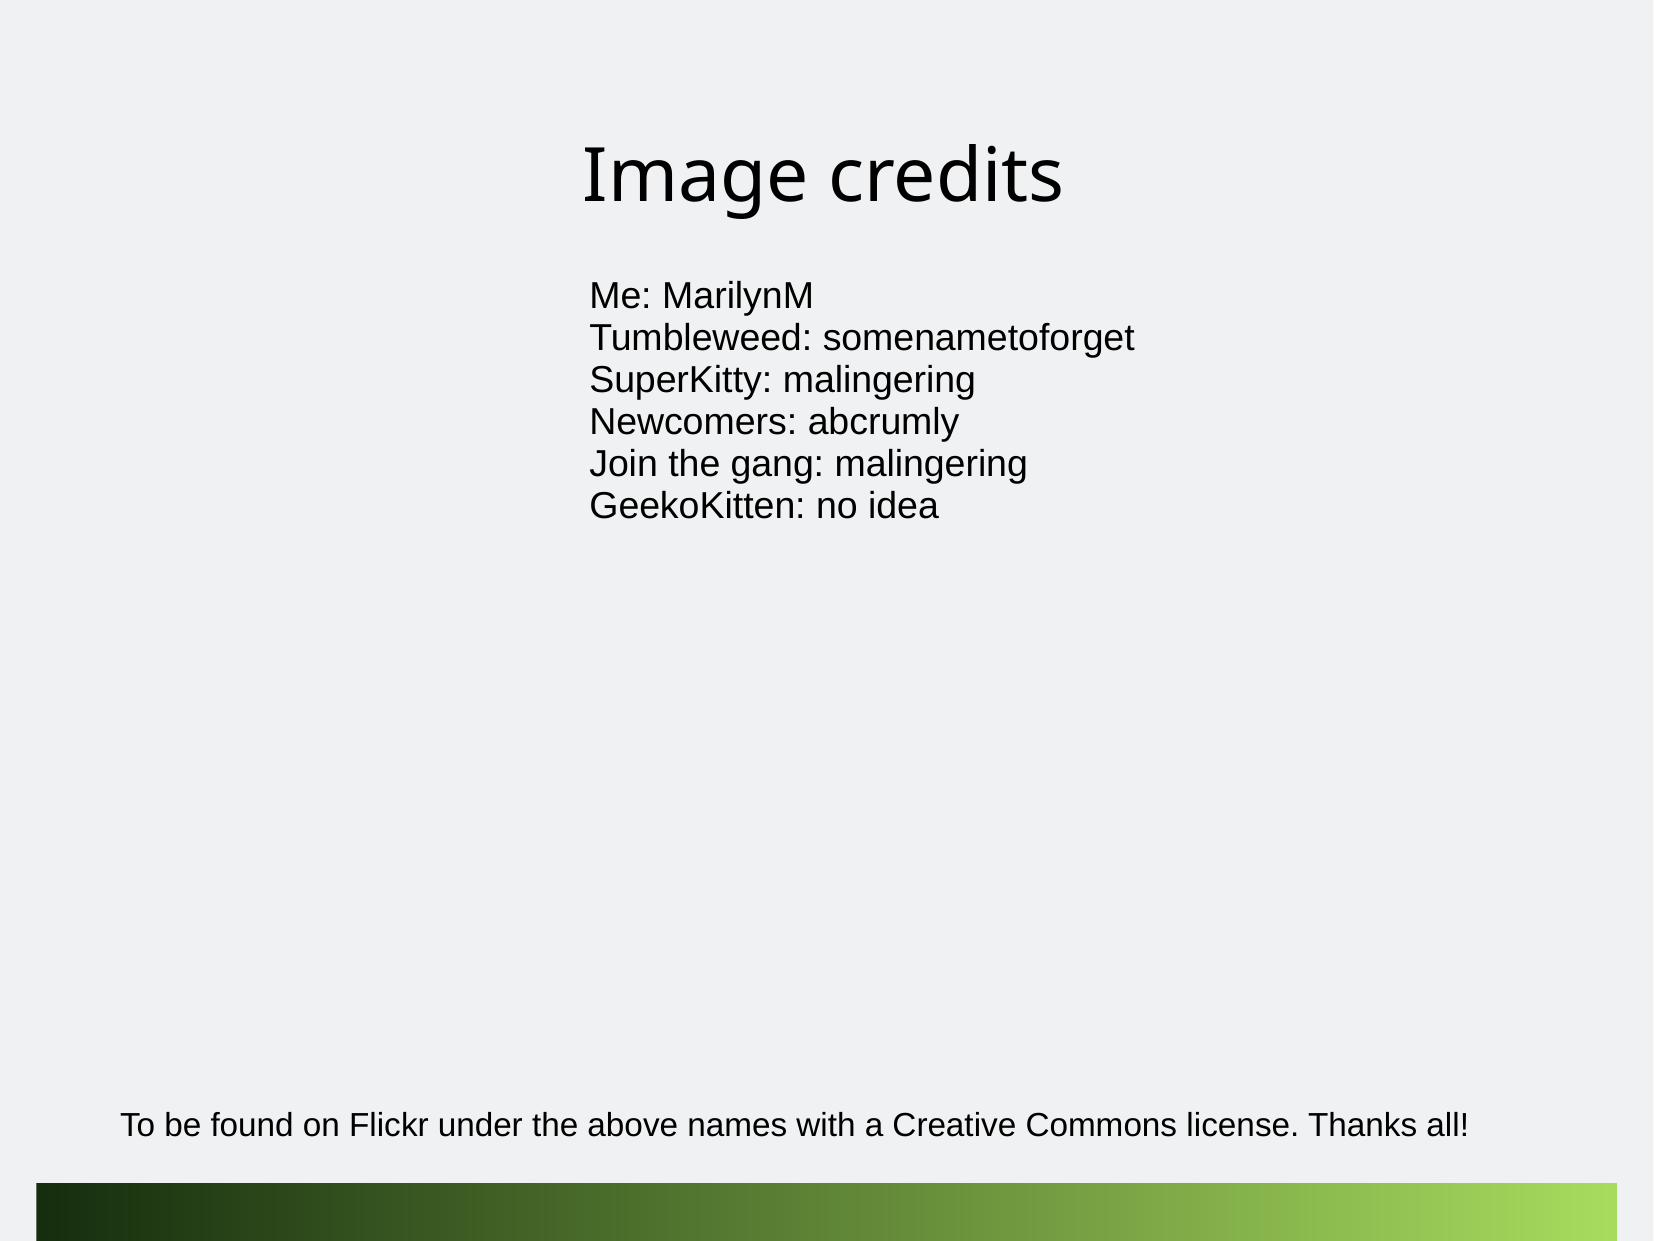

Image credits
Me: MarilynM
Tumbleweed: somenametoforget
SuperKitty: malingering
Newcomers: abcrumly
Join the gang: malingering
GeekoKitten: no idea
To be found on Flickr under the above names with a Creative Commons license. Thanks all!